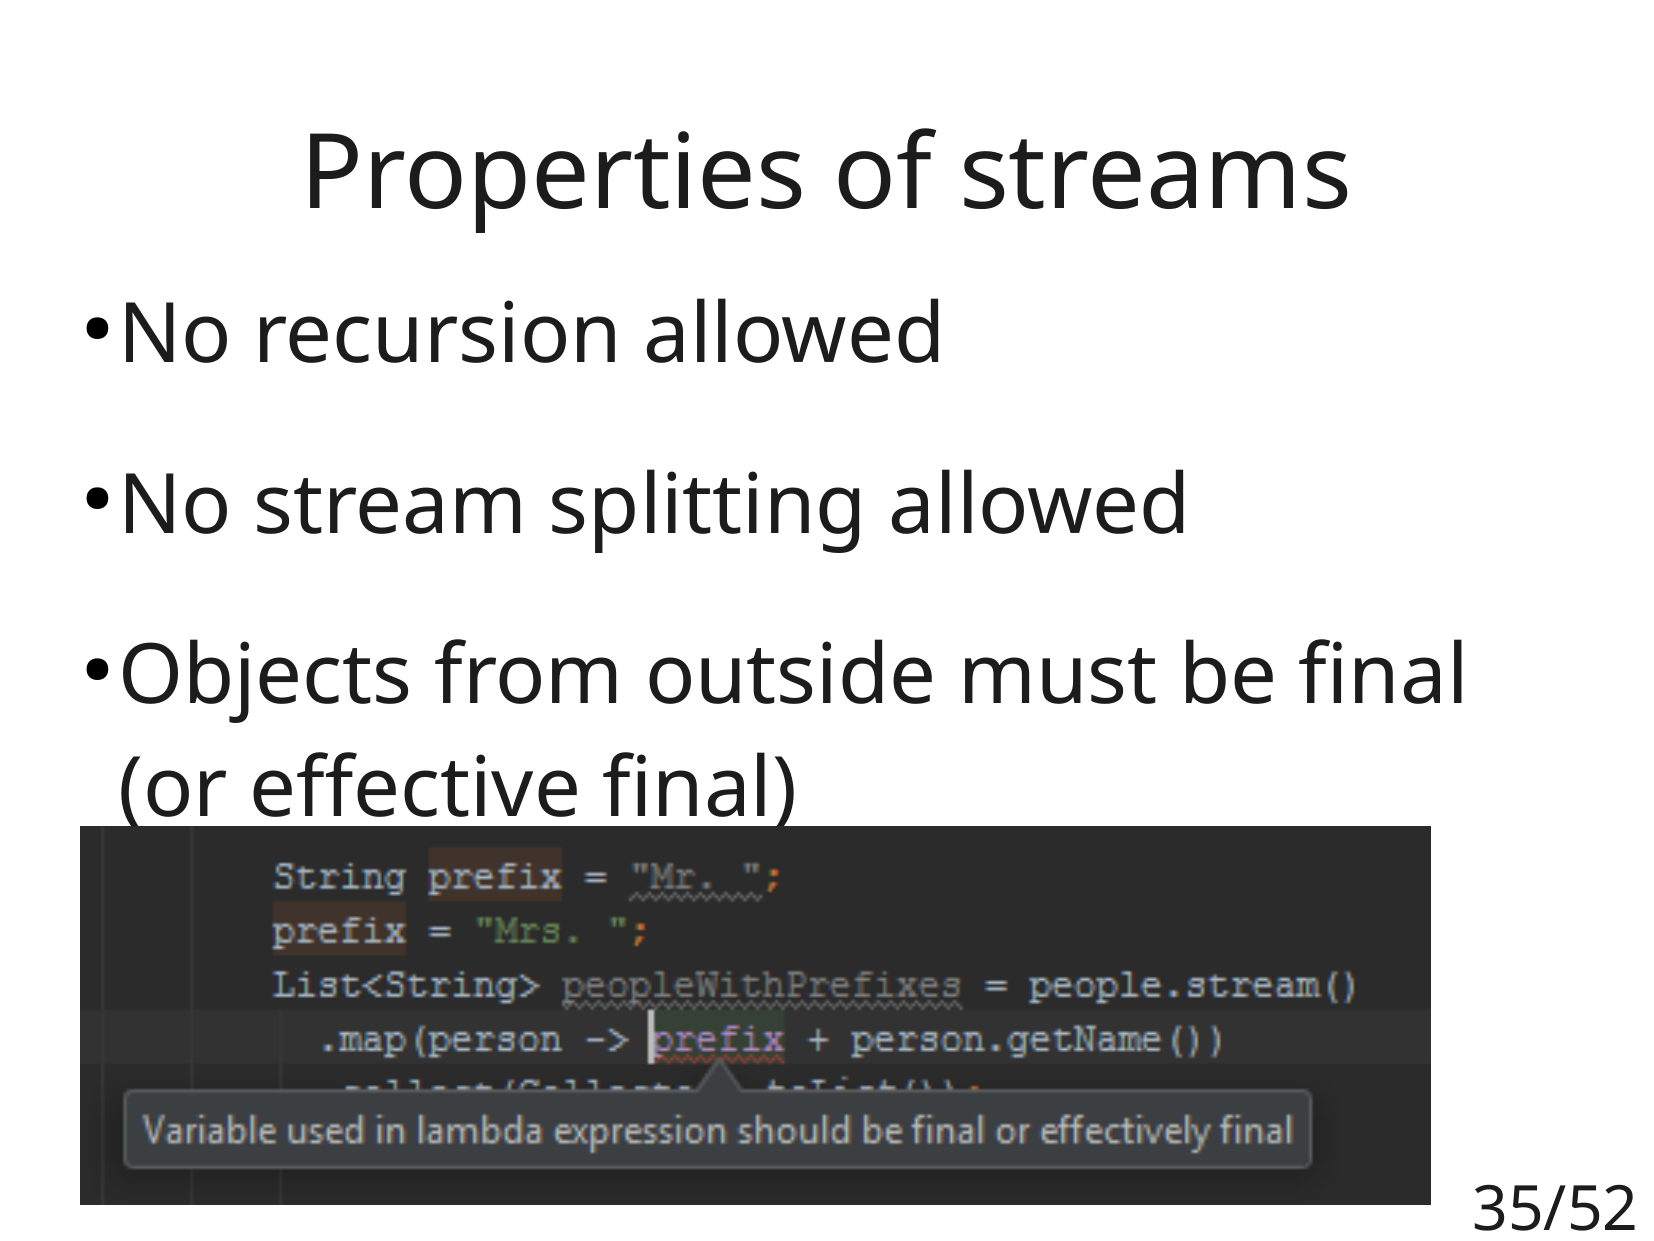

# Properties of streams
No recursion allowed
No stream splitting allowed
Objects from outside must be final
(or effective final)